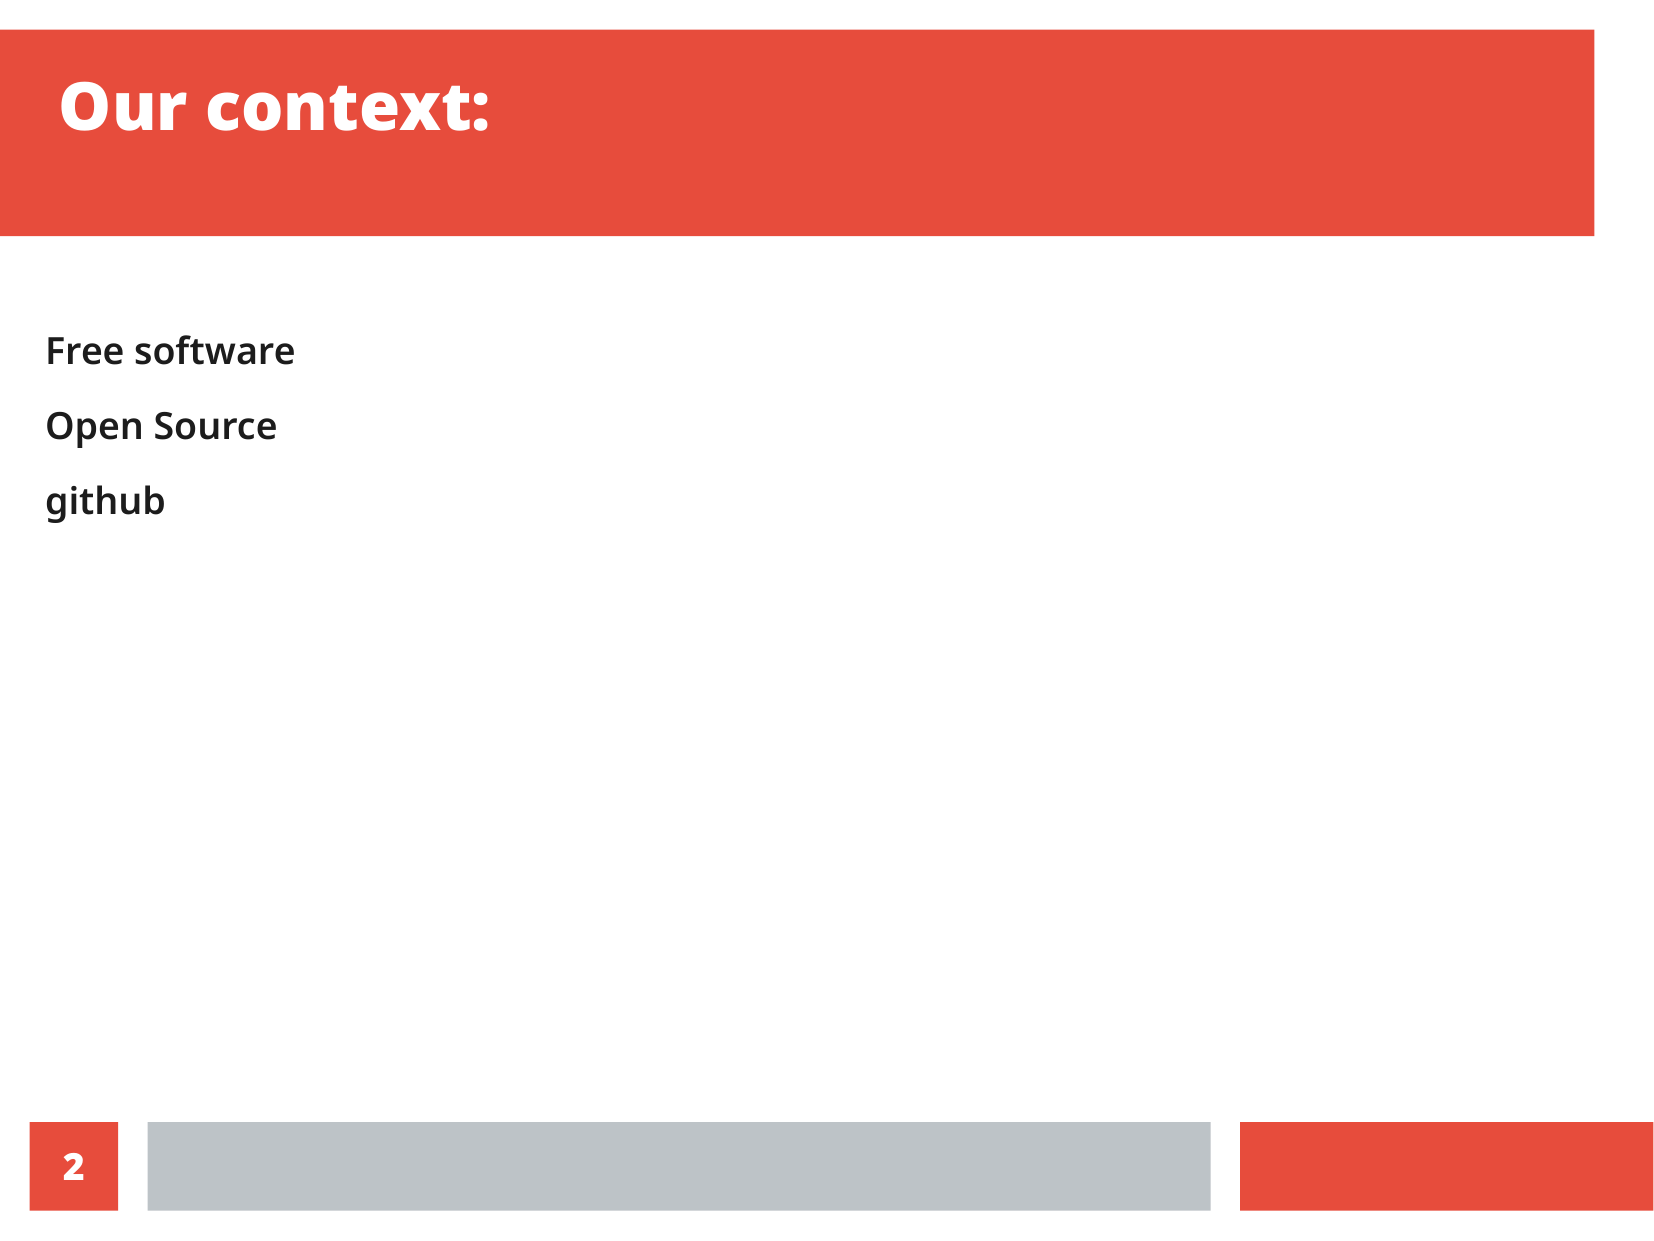

# Our context:
Free software
Open Source
github
2